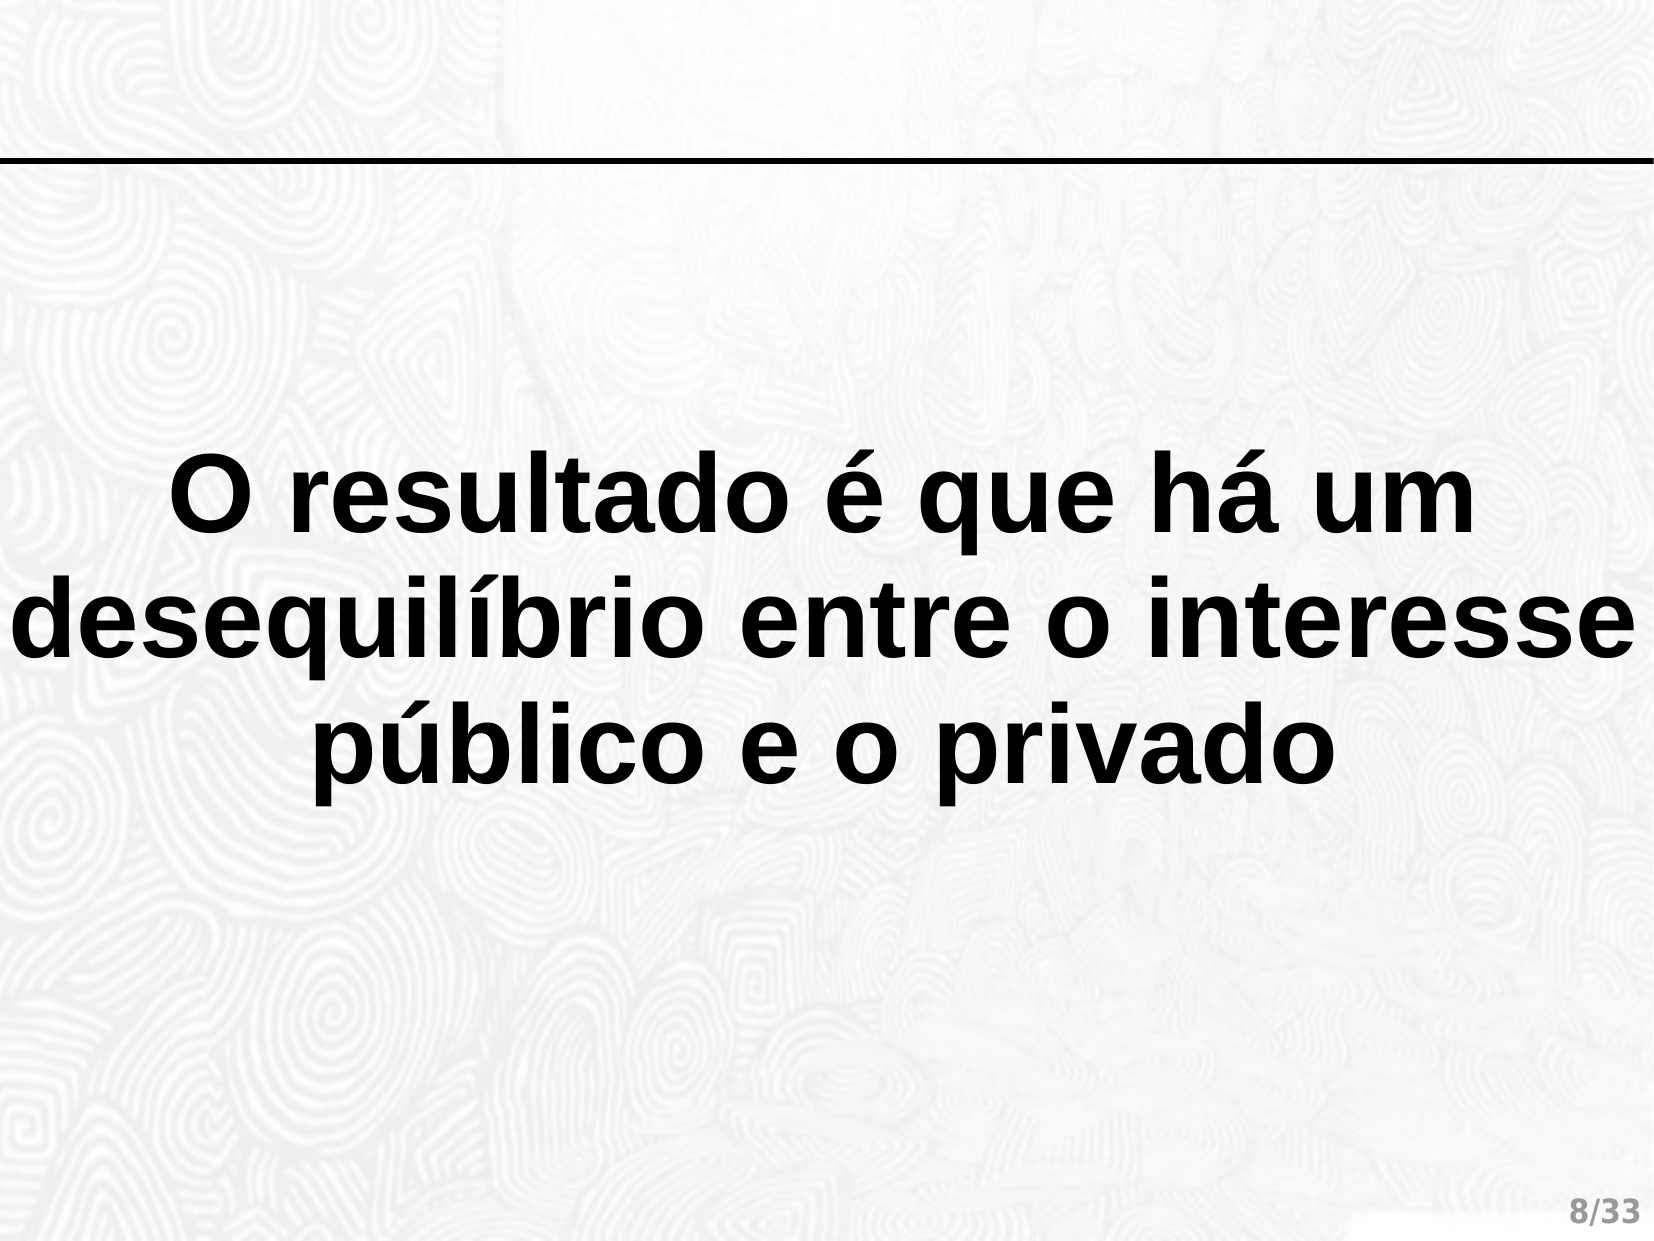

# O resultado é que há um desequilíbrio entre o interesse público e o privado
8